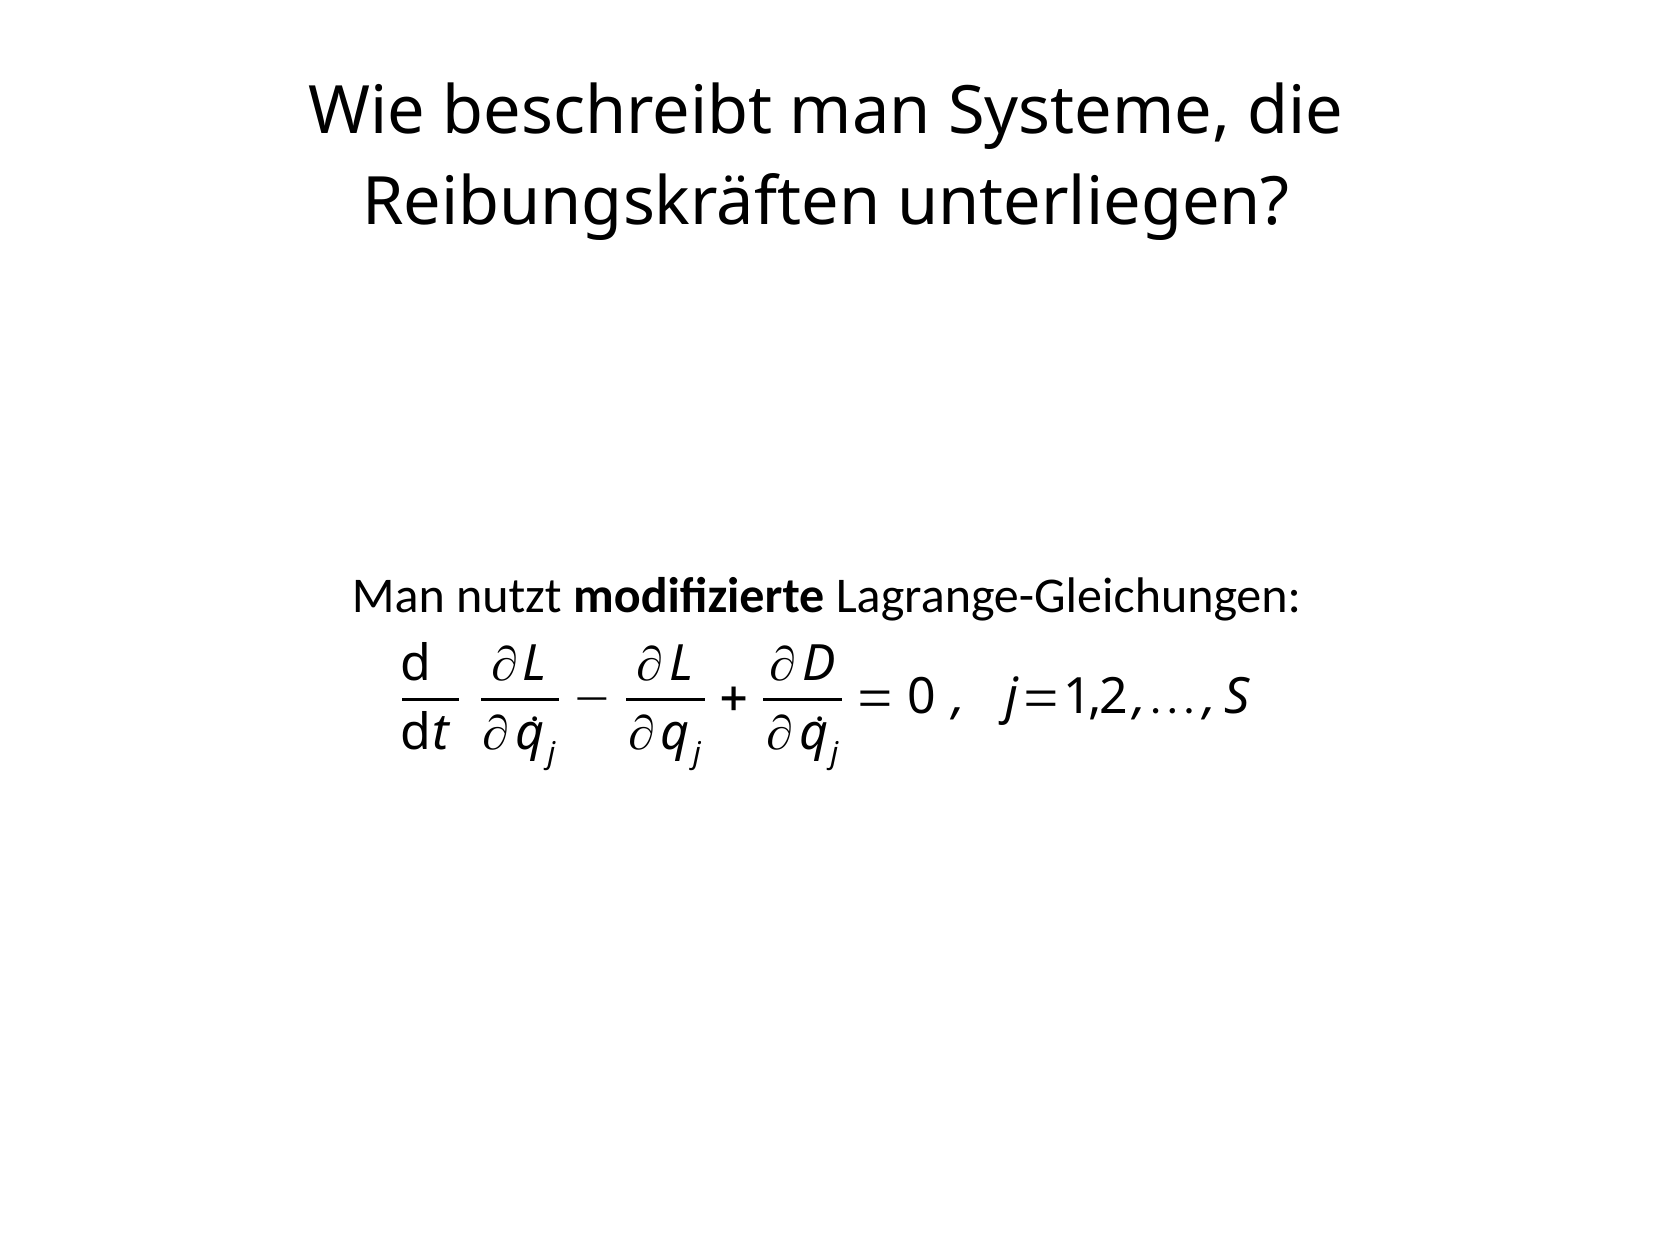

# Wie beschreibt man Systeme, die Reibungskräften unterliegen?
Man nutzt modifizierte Lagrange-Gleichungen: